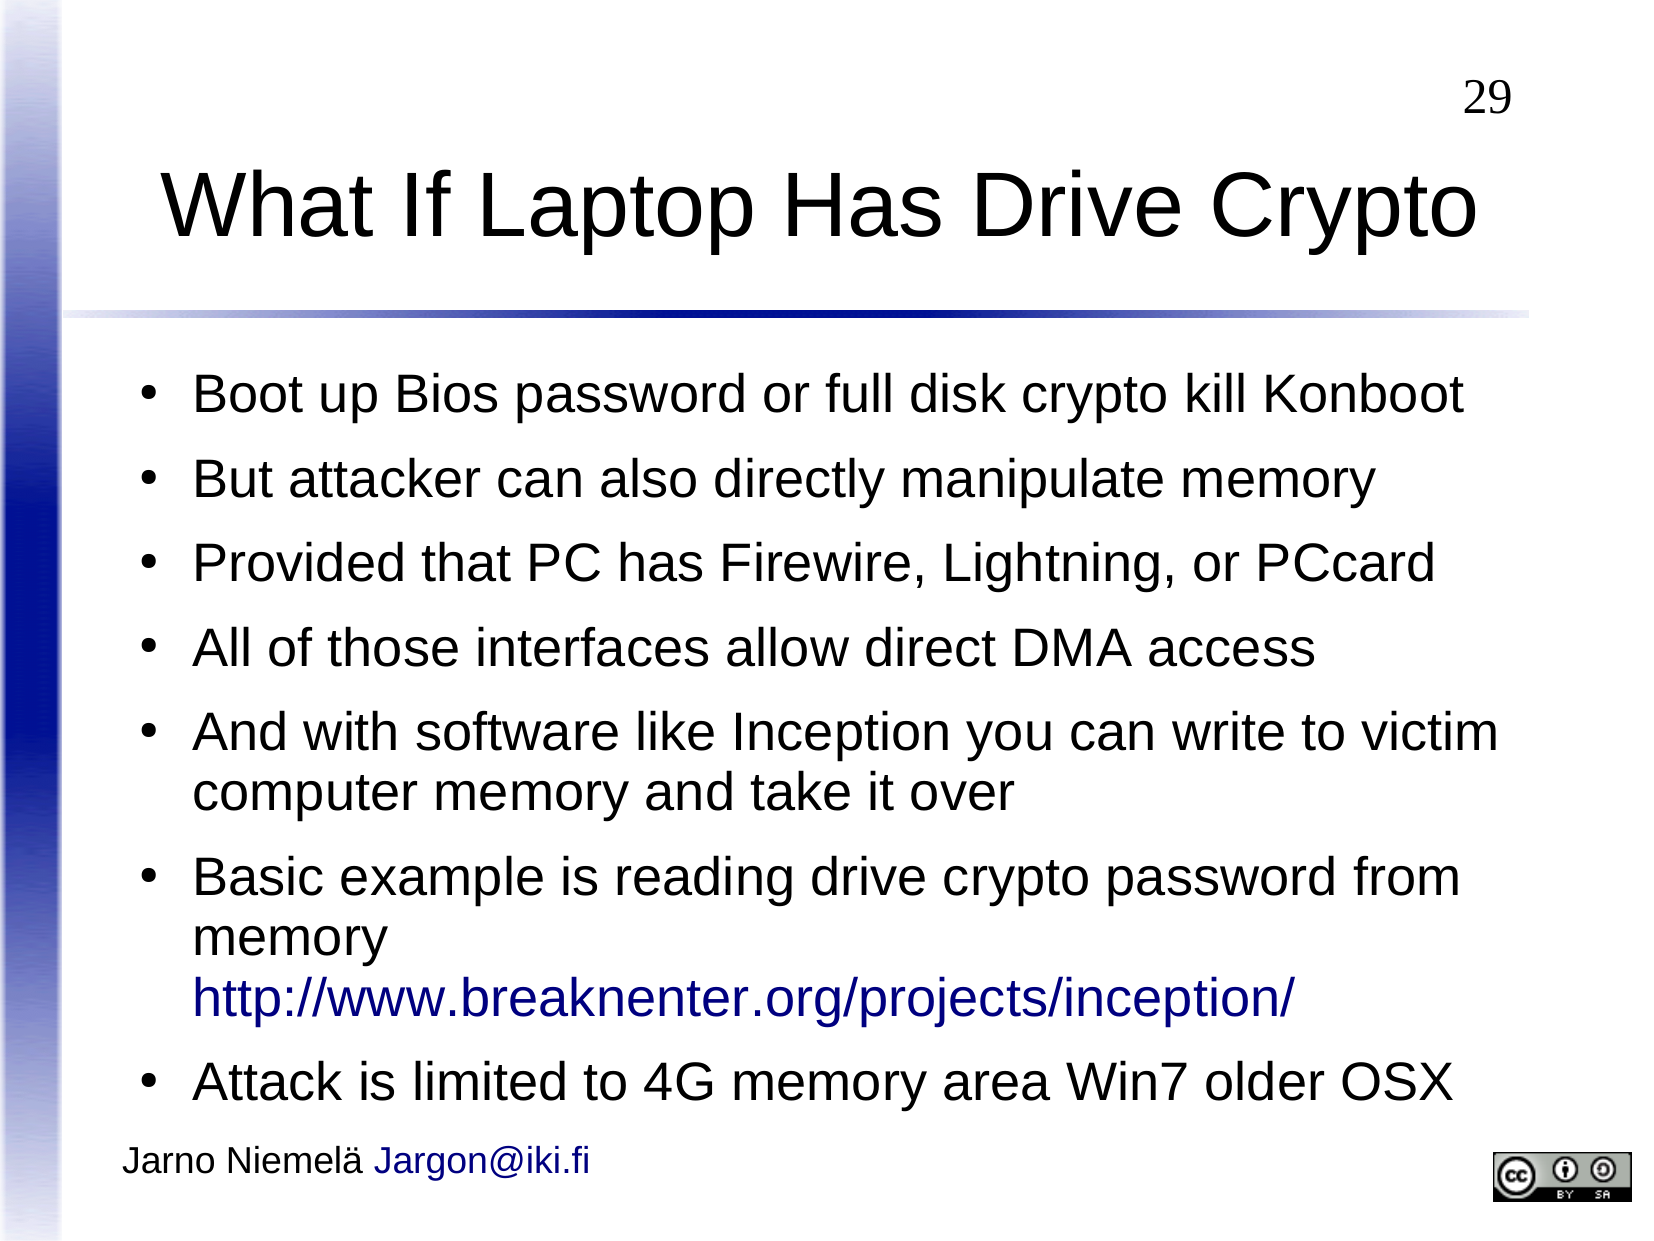

# What If Laptop Has Drive Crypto
Boot up Bios password or full disk crypto kill Konboot
But attacker can also directly manipulate memory
Provided that PC has Firewire, Lightning, or PCcard
All of those interfaces allow direct DMA access
And with software like Inception you can write to victim computer memory and take it over
Basic example is reading drive crypto password from memory
http://www.breaknenter.org/projects/inception/
Attack is limited to 4G memory area Win7 older OSX